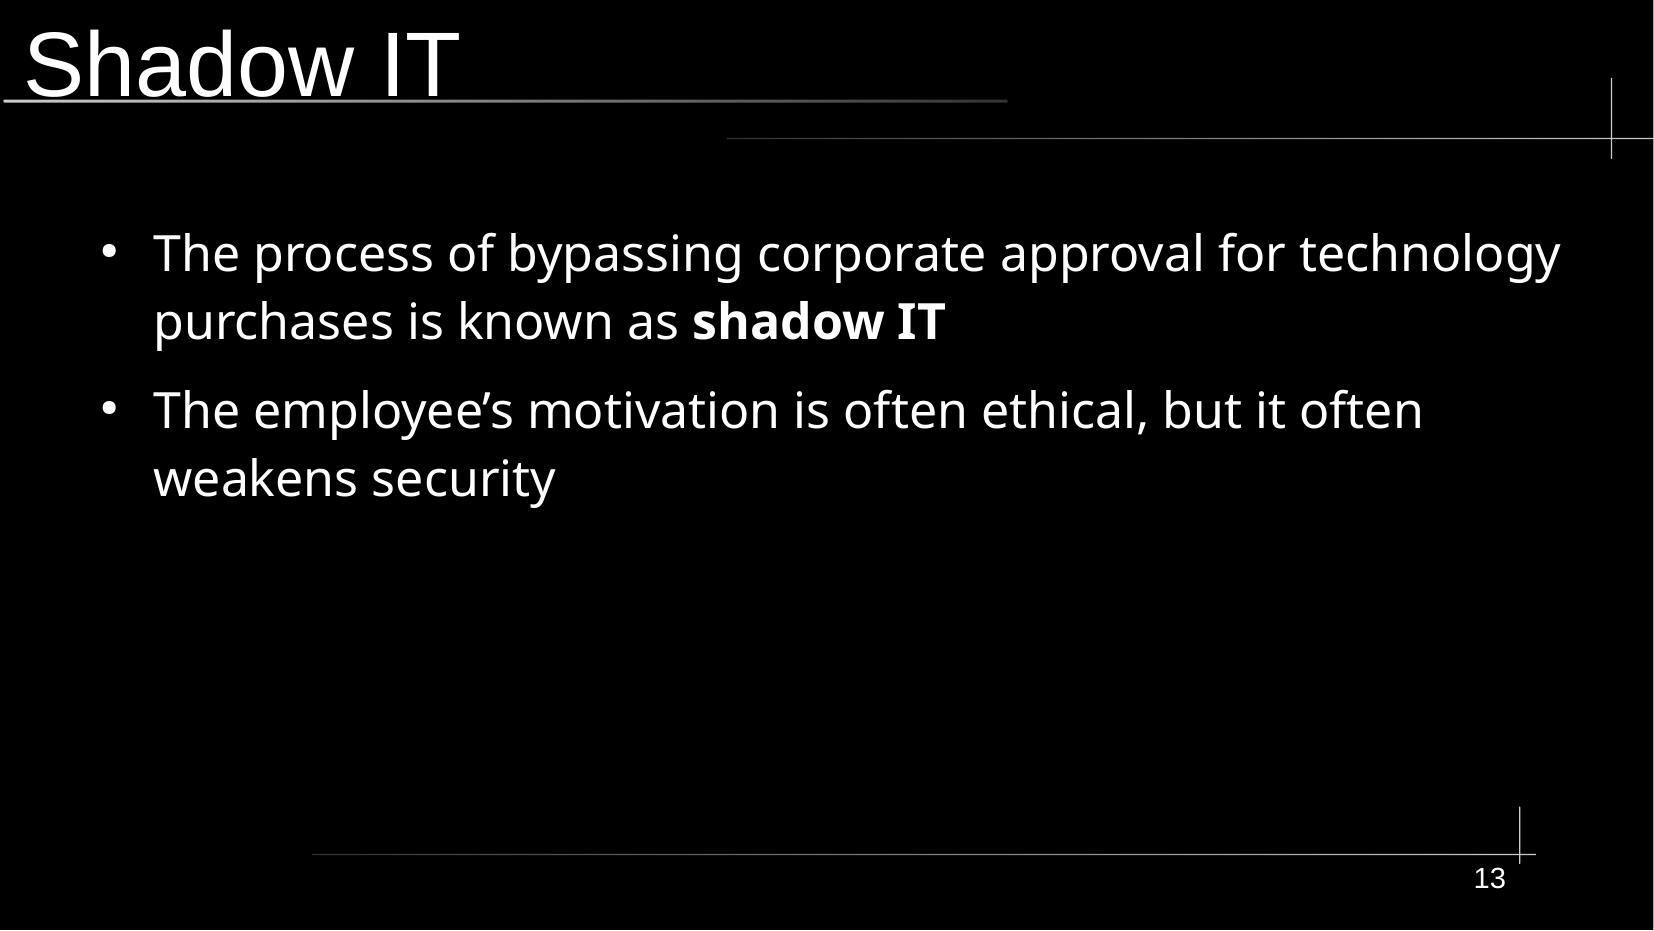

# Shadow IT
The process of bypassing corporate approval for technology purchases is known as shadow IT
The employee’s motivation is often ethical, but it often weakens security
13